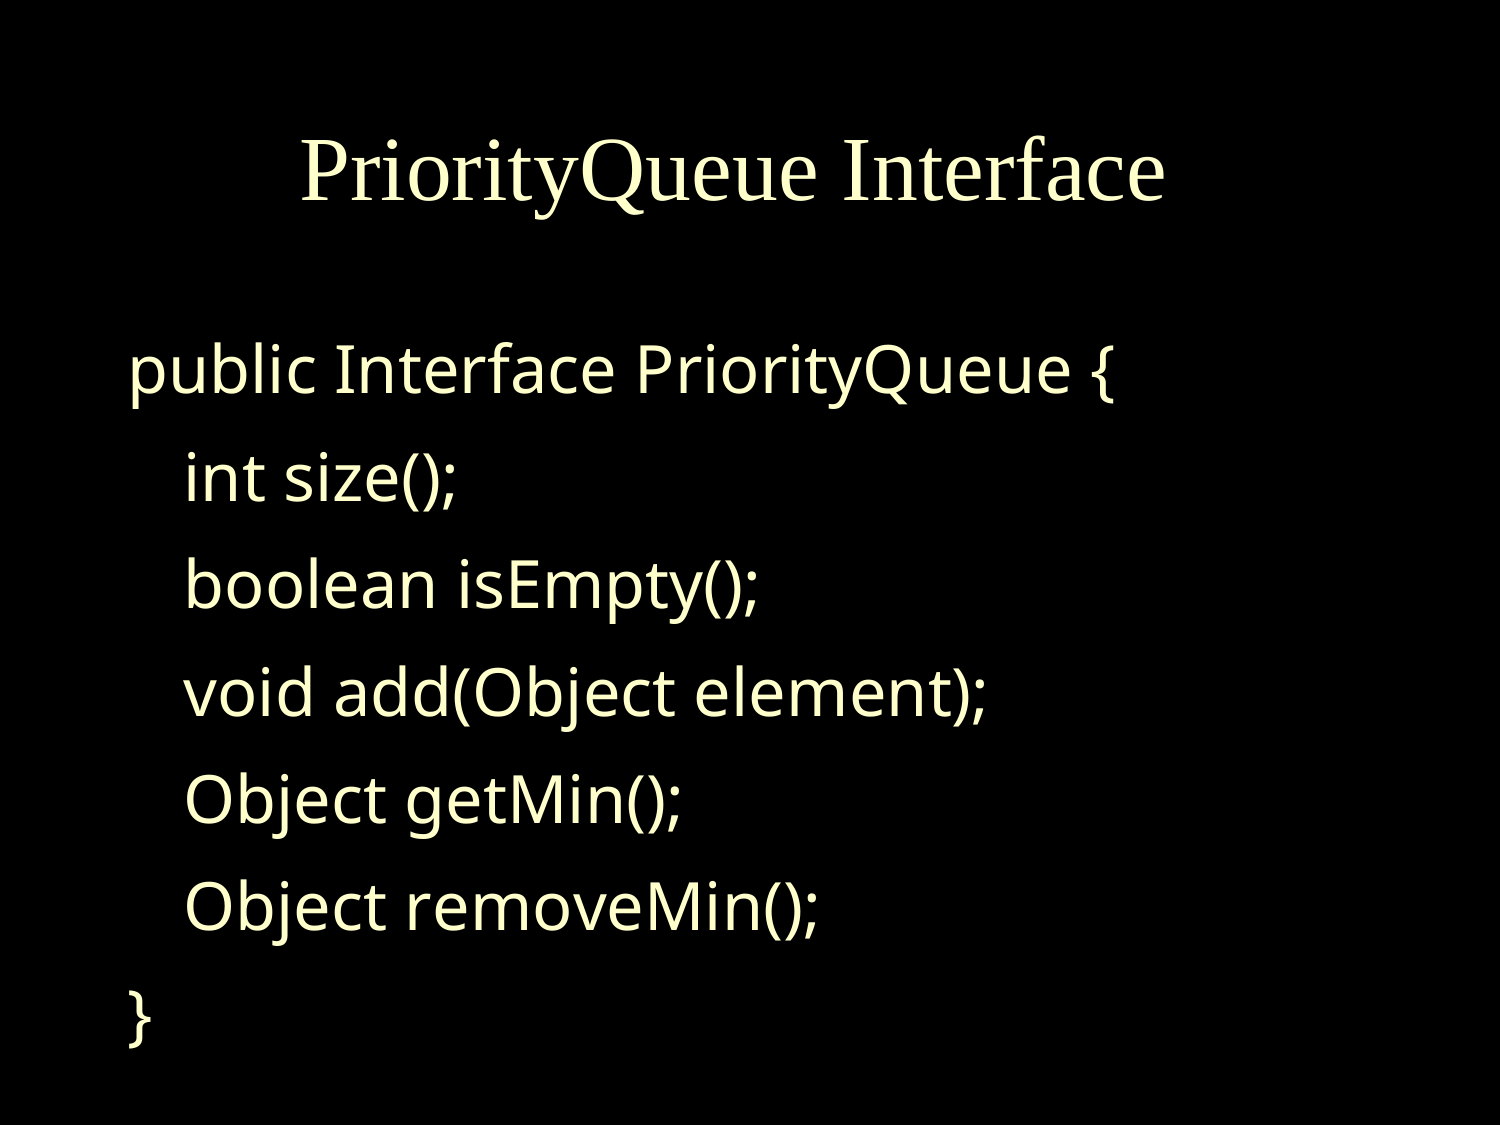

# PriorityQueue Interface
public Interface PriorityQueue {
	int size();
	boolean isEmpty();
	void add(Object element);
	Object getMin();
	Object removeMin();
}